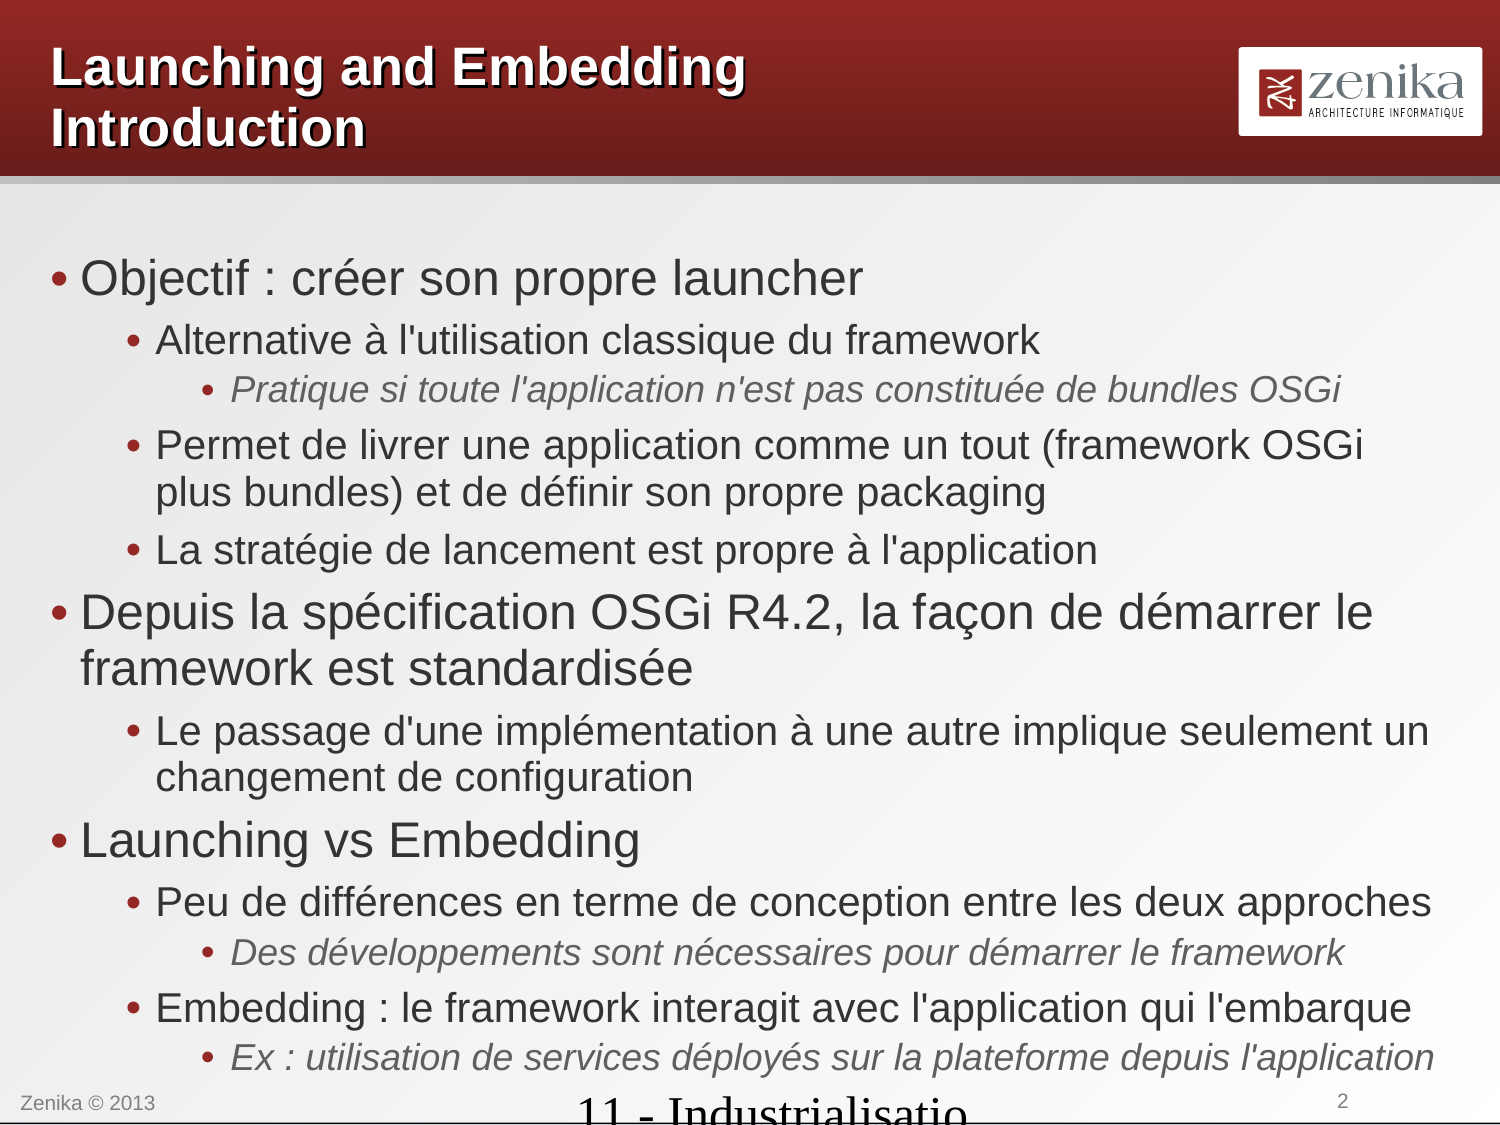

# Launching and Embedding Introduction
Objectif : créer son propre launcher
Alternative à l'utilisation classique du framework
Pratique si toute l'application n'est pas constituée de bundles OSGi
Permet de livrer une application comme un tout (framework OSGi plus bundles) et de définir son propre packaging
La stratégie de lancement est propre à l'application
Depuis la spécification OSGi R4.2, la façon de démarrer le framework est standardisée
Le passage d'une implémentation à une autre implique seulement un changement de configuration
Launching vs Embedding
Peu de différences en terme de conception entre les deux approches
Des développements sont nécessaires pour démarrer le framework
Embedding : le framework interagit avec l'application qui l'embarque
Ex : utilisation de services déployés sur la plateforme depuis l'application